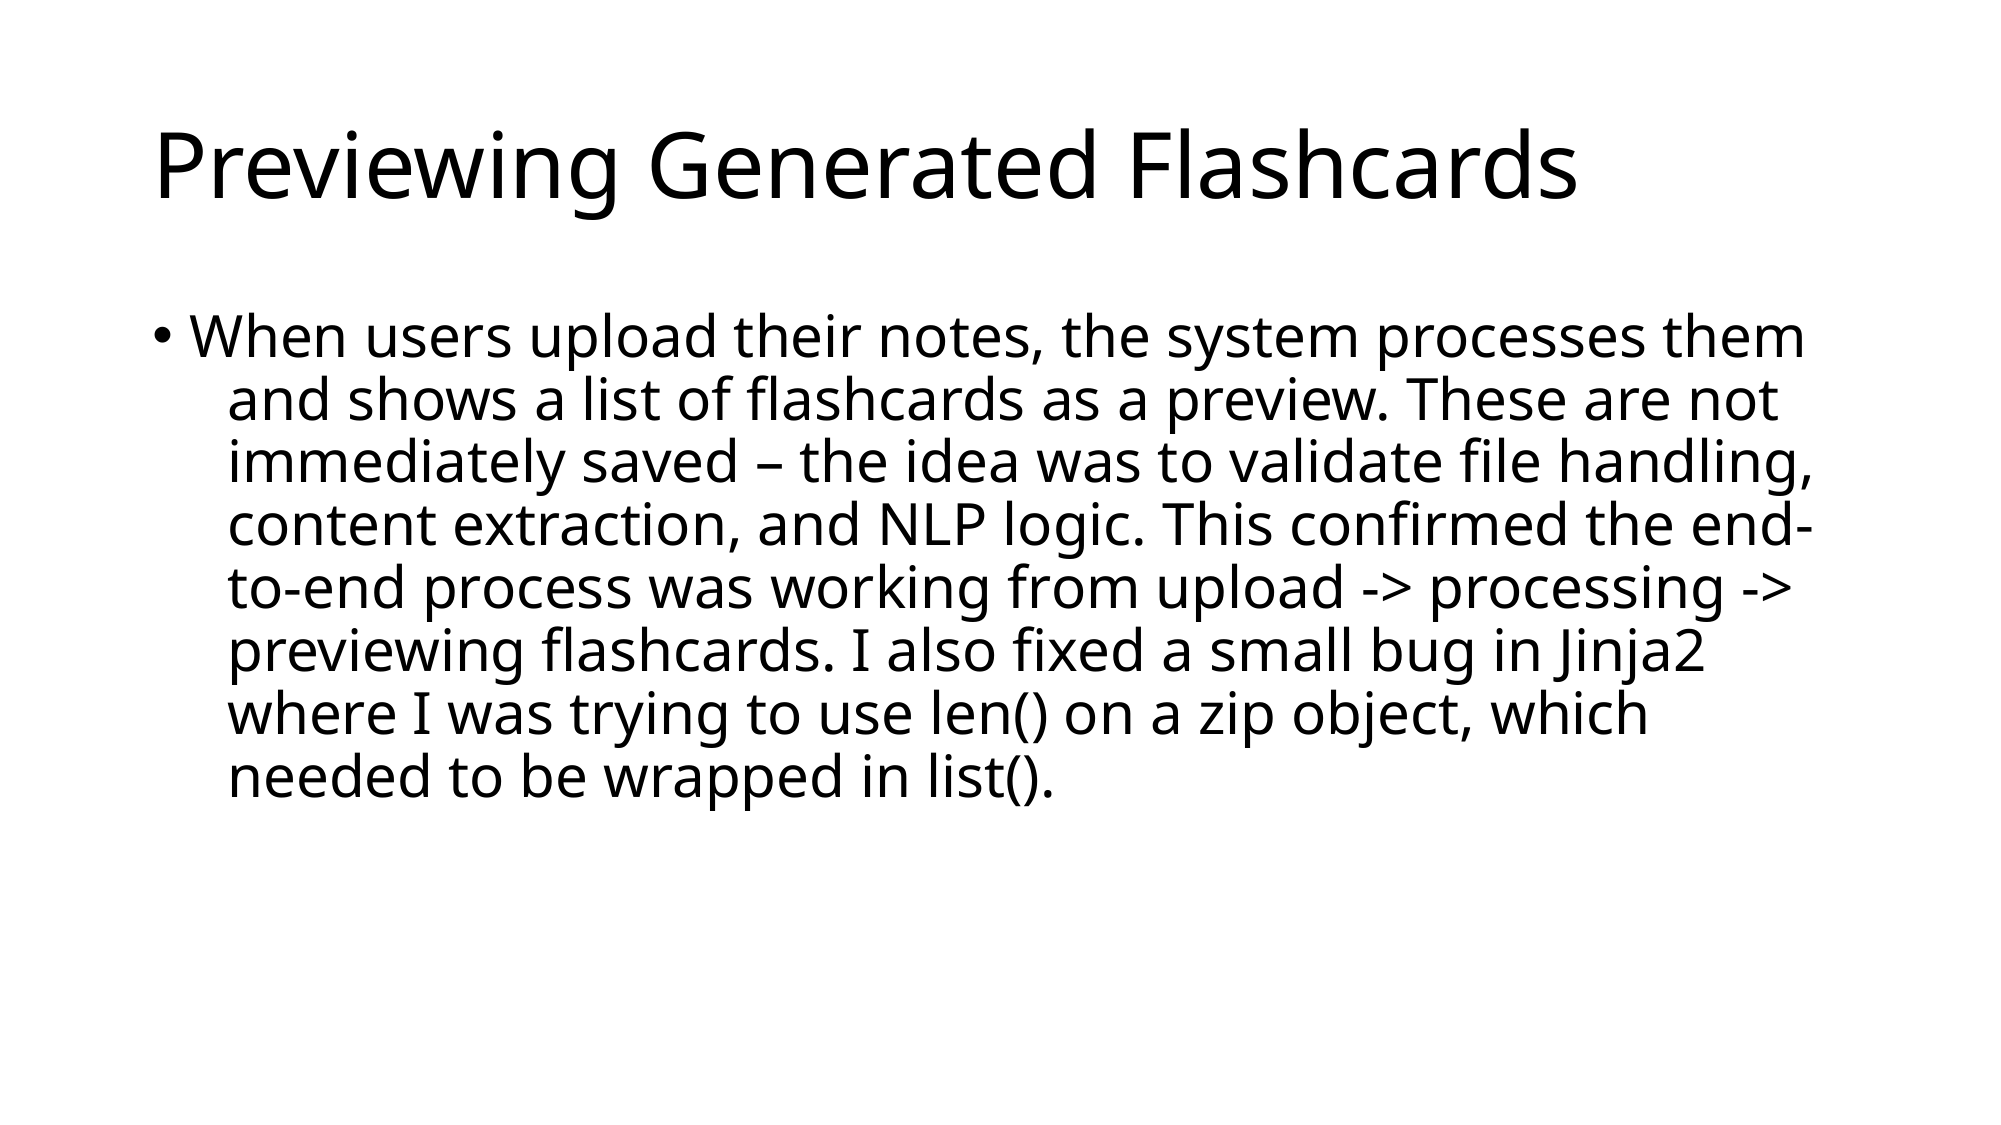

# Previewing Generated Flashcards
When users upload their notes, the system processes them and shows a list of flashcards as a preview. These are not immediately saved – the idea was to validate file handling, content extraction, and NLP logic. This confirmed the end-to-end process was working from upload -> processing -> previewing flashcards. I also fixed a small bug in Jinja2 where I was trying to use len() on a zip object, which needed to be wrapped in list().